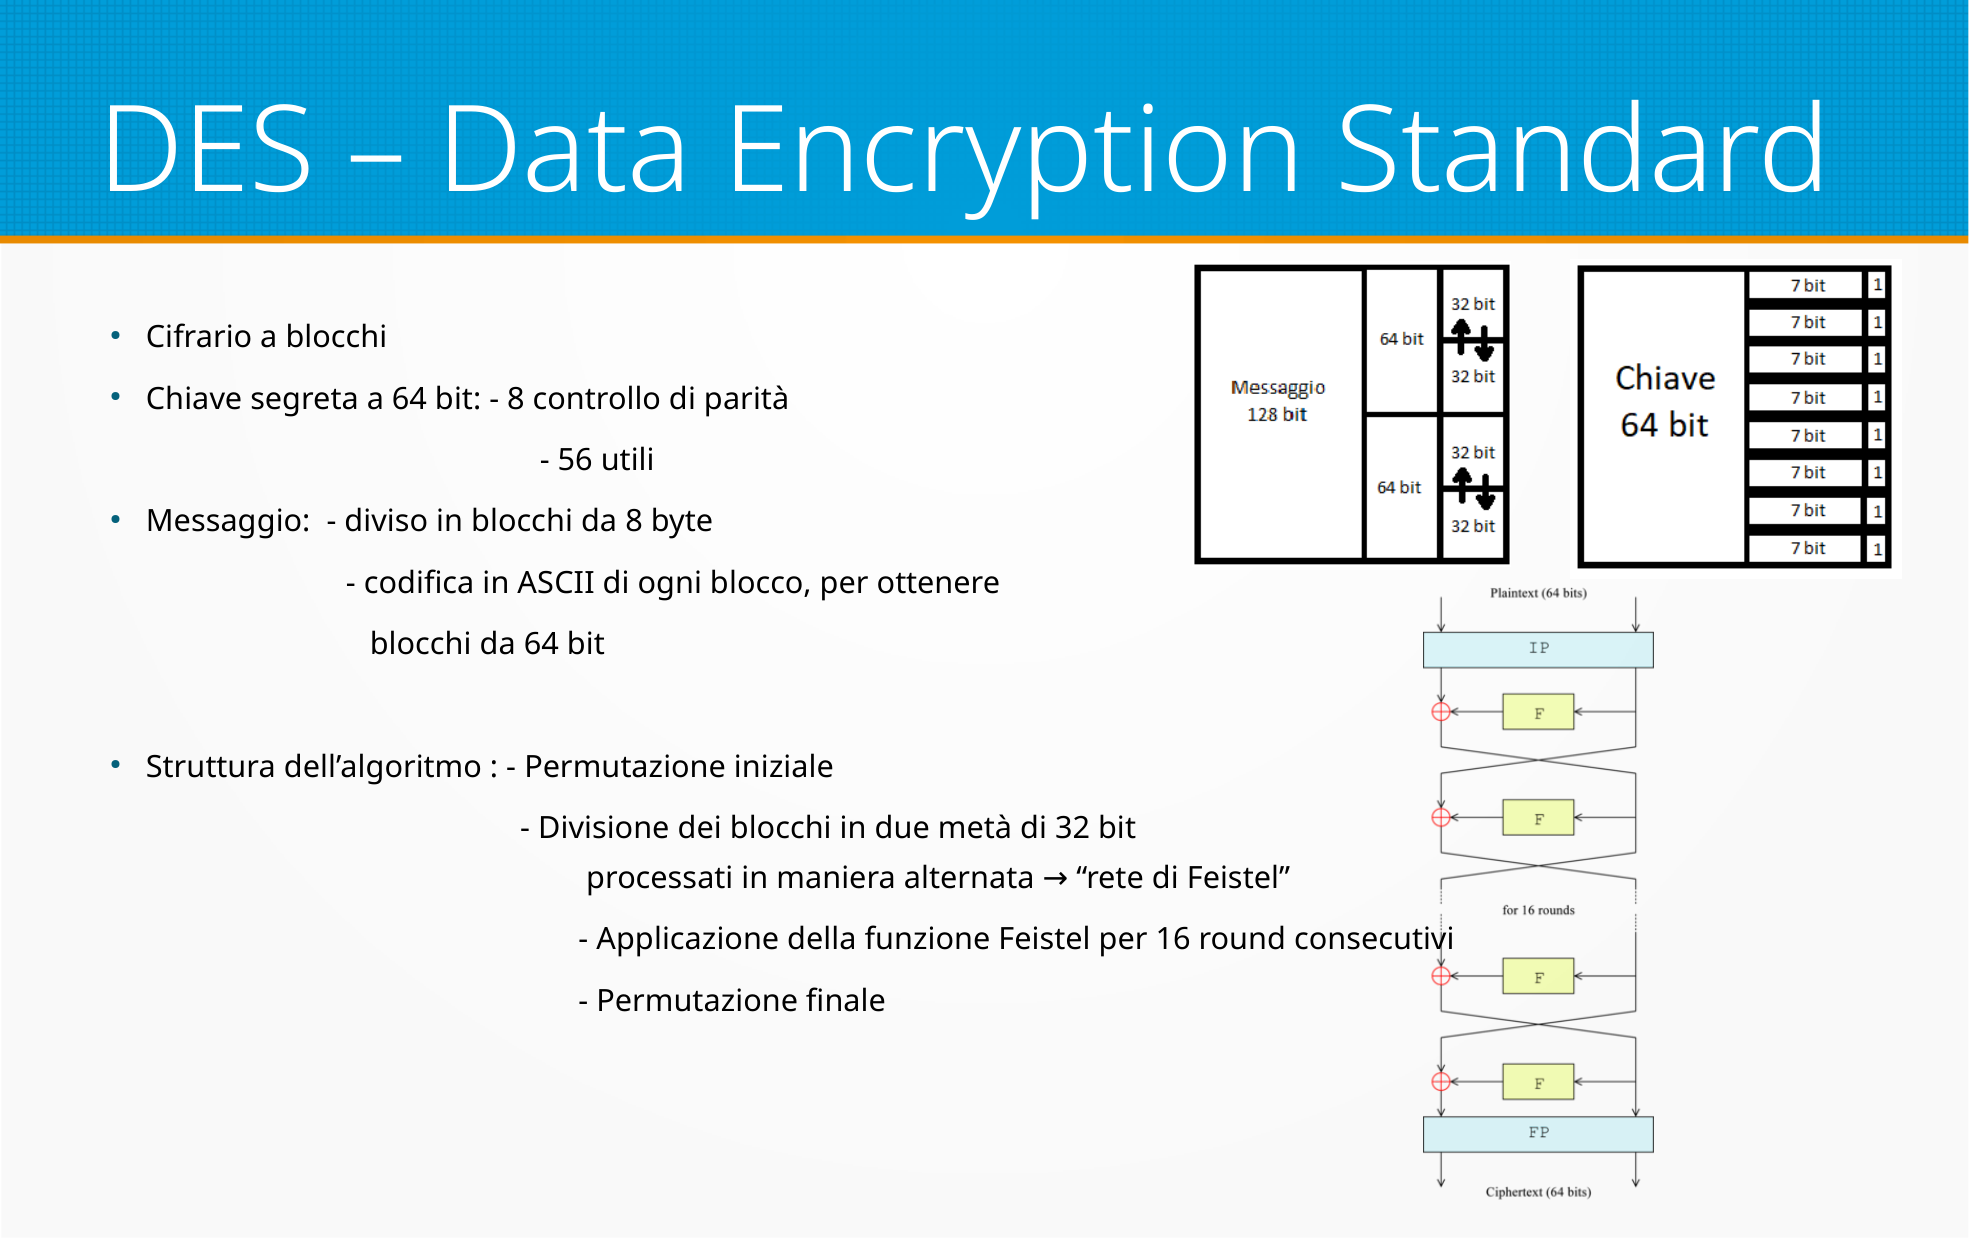

# DES – Data Encryption Standard
Cifrario a blocchi
Chiave segreta a 64 bit: - 8 controllo di parità
 					 - 56 utili
Messaggio: - diviso in blocchi da 8 byte
 - codifica in ASCII di ogni blocco, per ottenere
 blocchi da 64 bit
Struttura dell’algoritmo : - Permutazione iniziale
 - Divisione dei blocchi in due metà di 32 bit
 processati in maniera alternata → “rete di Feistel”
 - Applicazione della funzione Feistel per 16 round consecutivi
 - Permutazione finale